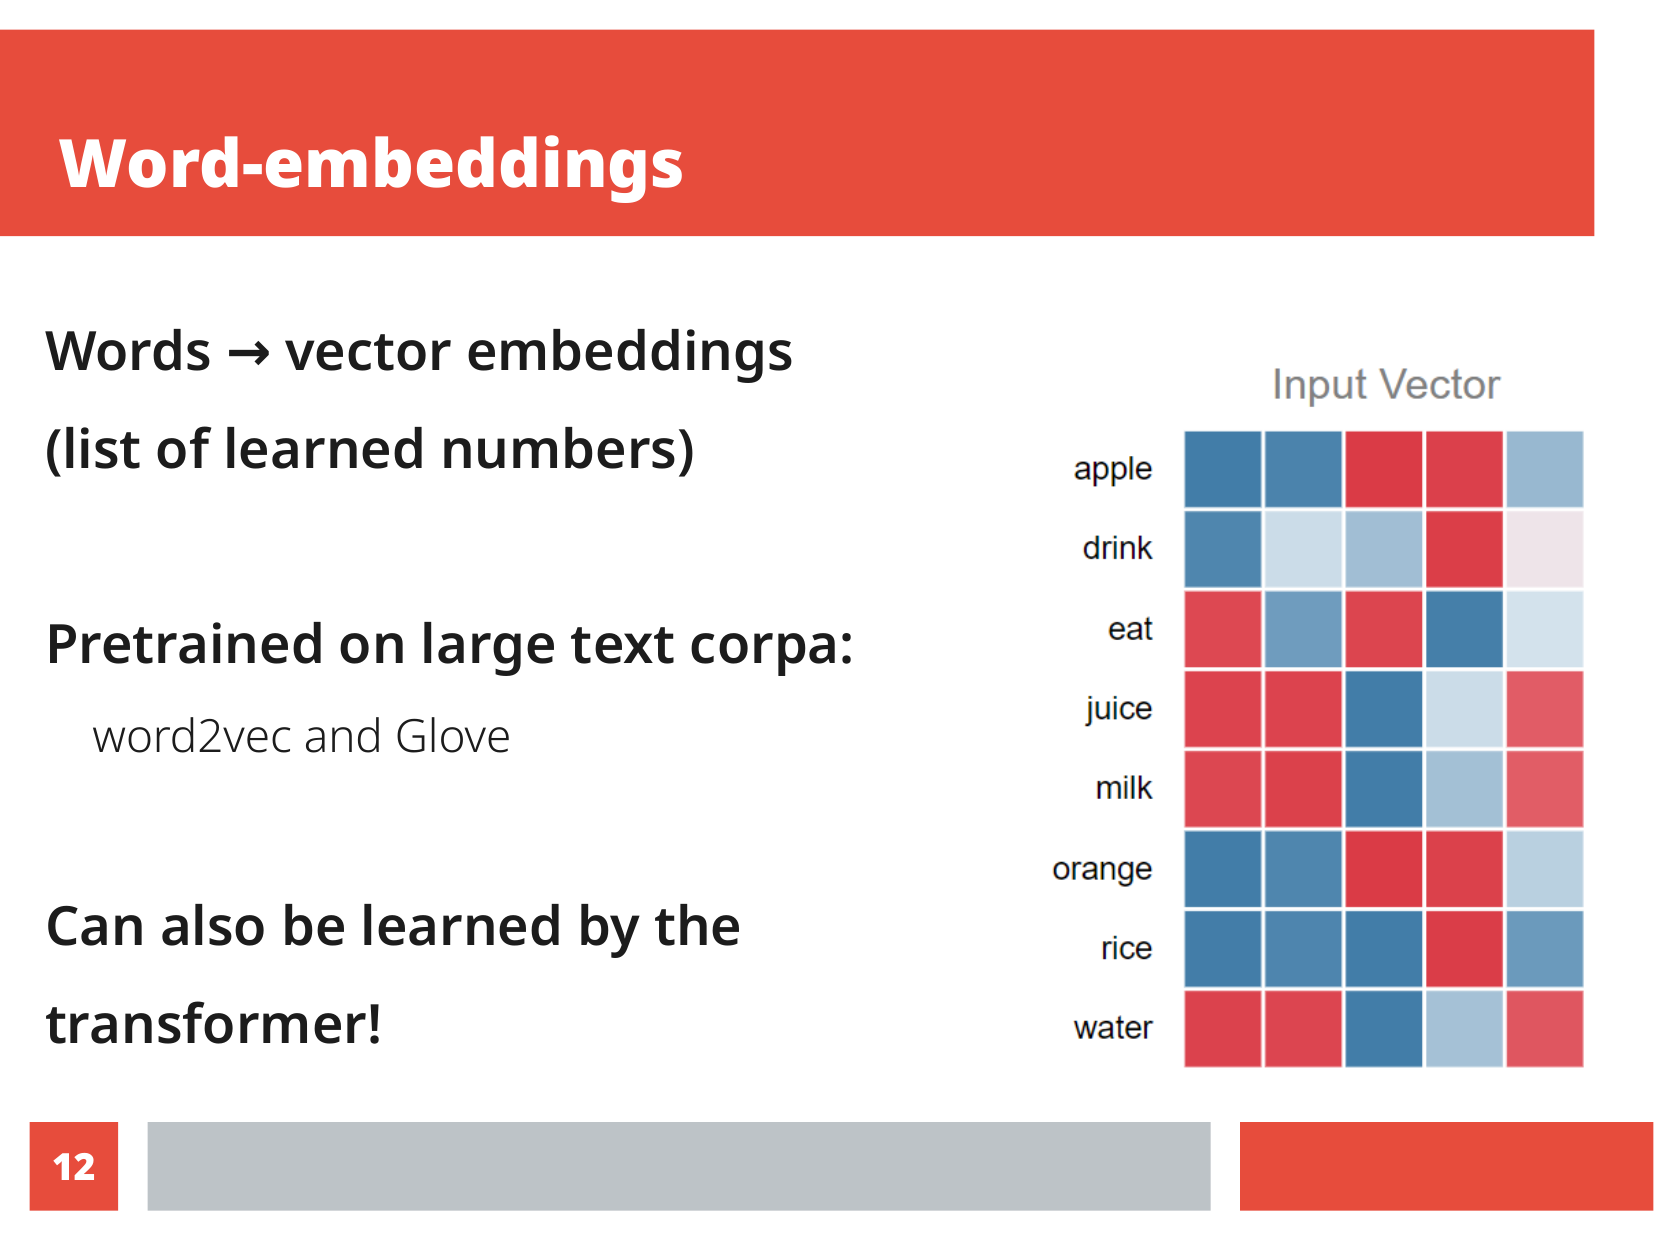

# Word-embeddings
Words → vector embeddings
(list of learned numbers)
Pretrained on large text corpa:
word2vec and Glove
Can also be learned by the
transformer!
12